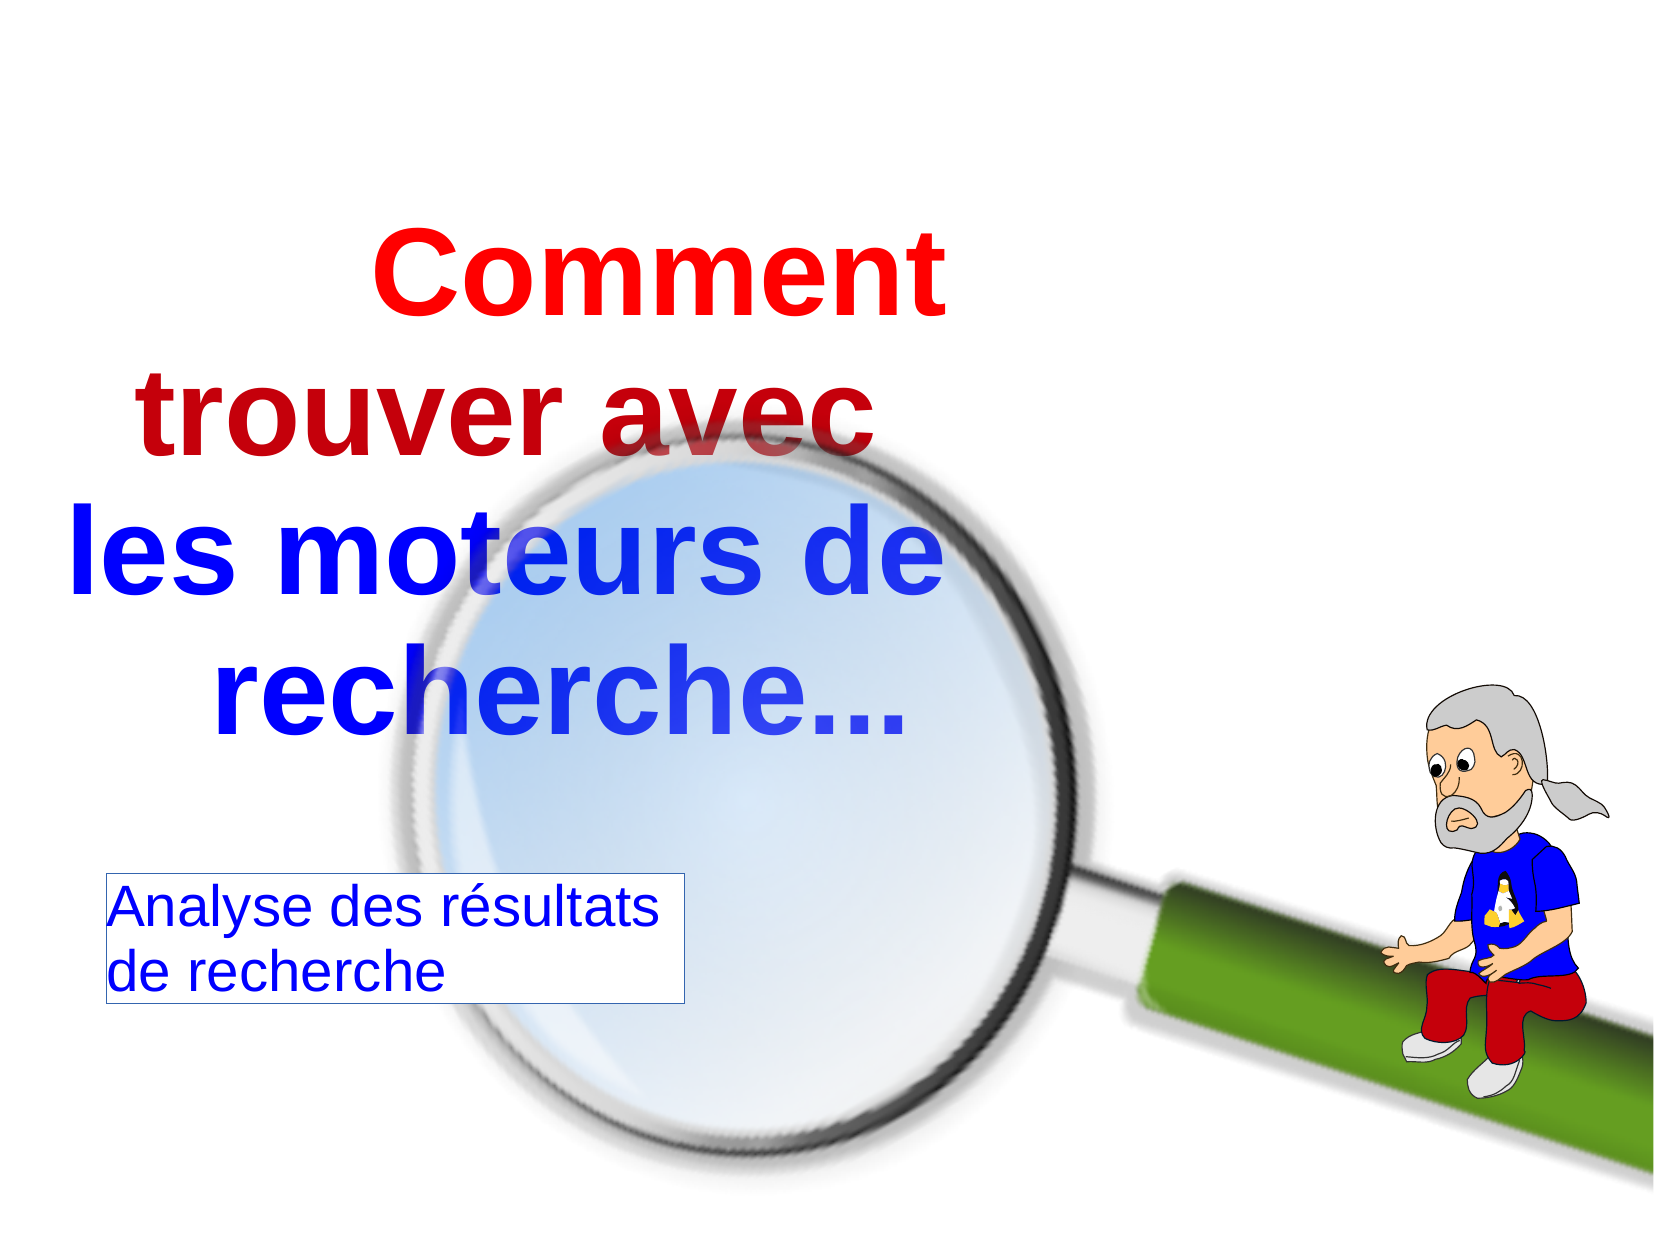

Comment
trouver avec
les moteurs de recherche...
Analyse des résultats de recherche